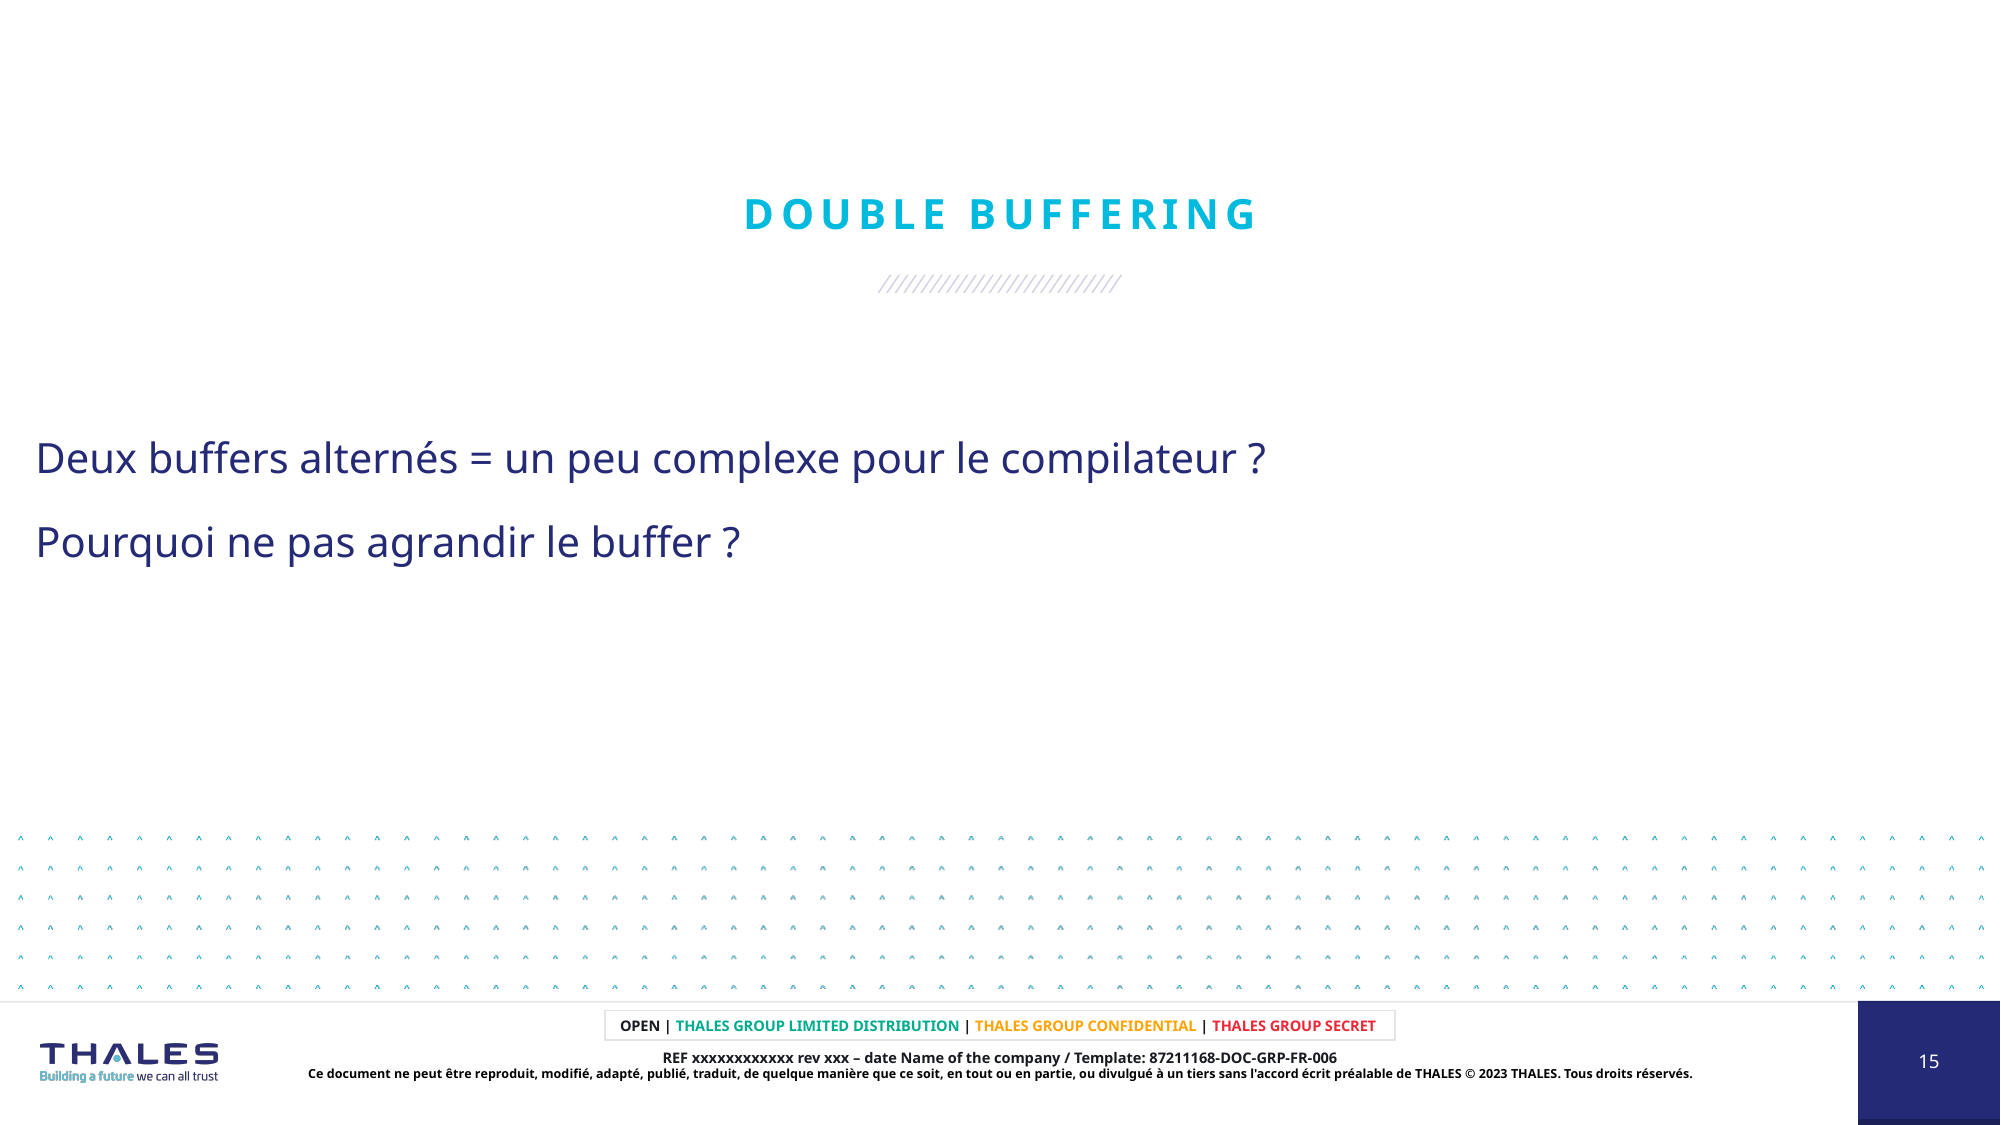

# Double Buffering
Deux buffers alternés = un peu complexe pour le compilateur ?
Pourquoi ne pas agrandir le buffer ?